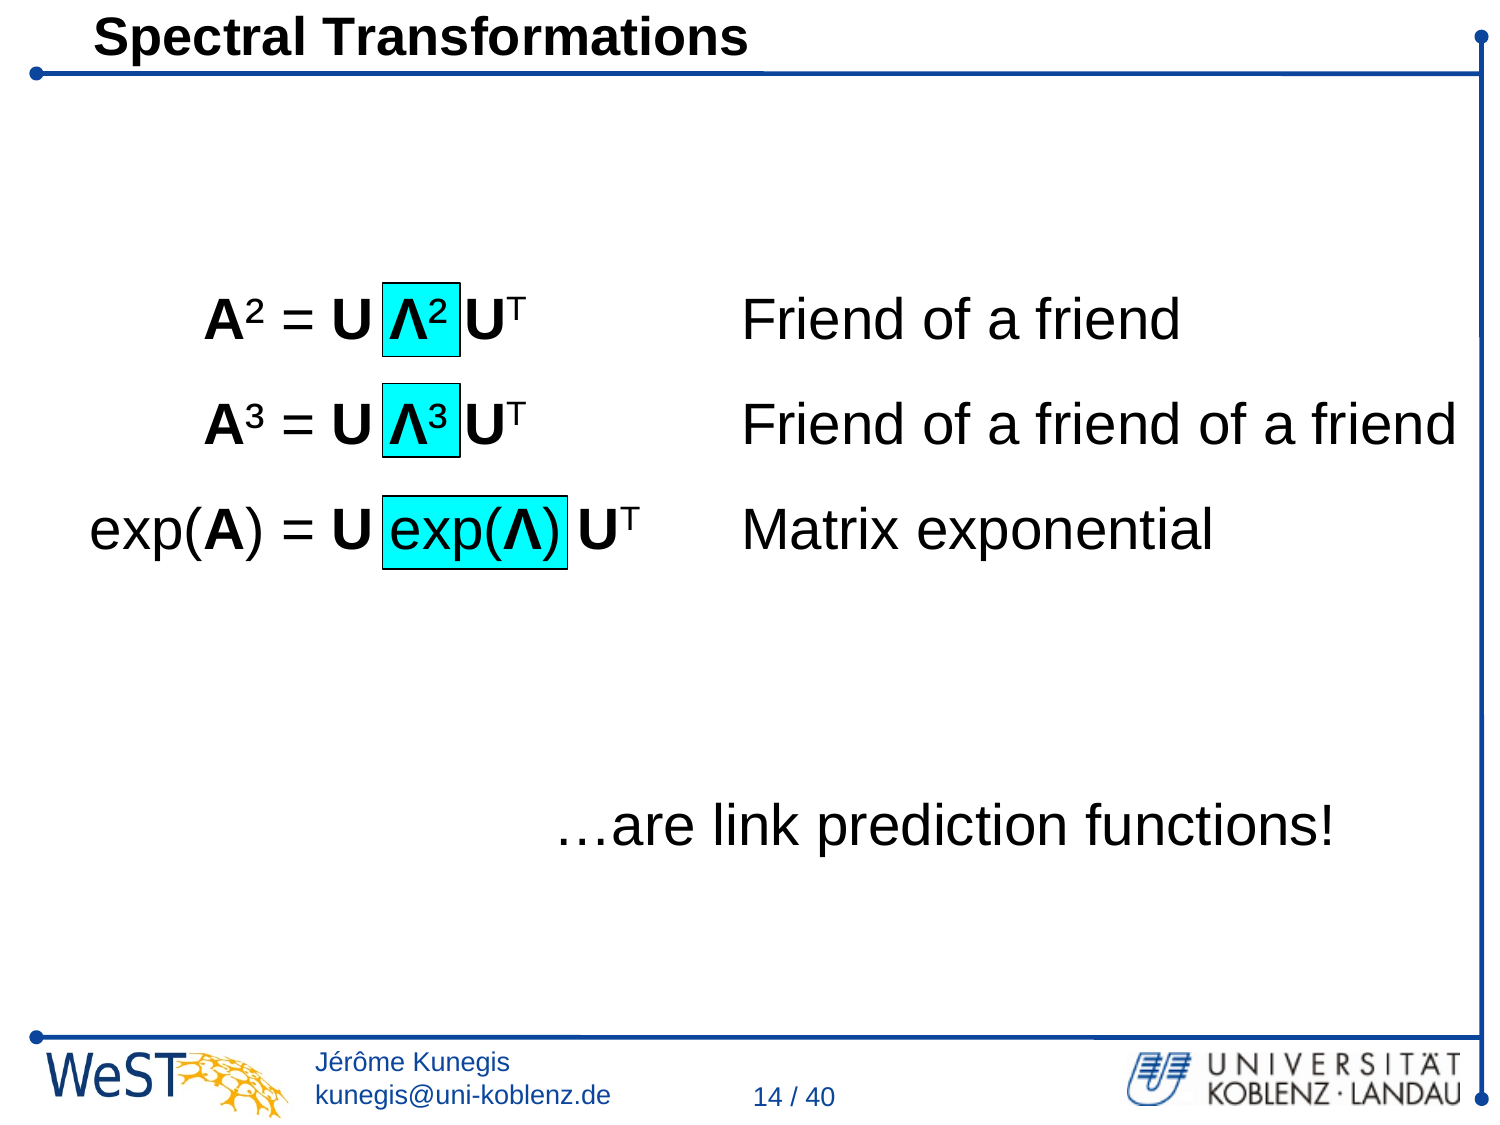

Spectral Transformations
A² = U Λ² UT
A³ = U Λ³ UT
exp(A) = U exp(Λ) UT
Friend of a friend
Friend of a friend of a friend
Matrix exponential
…are link prediction functions!